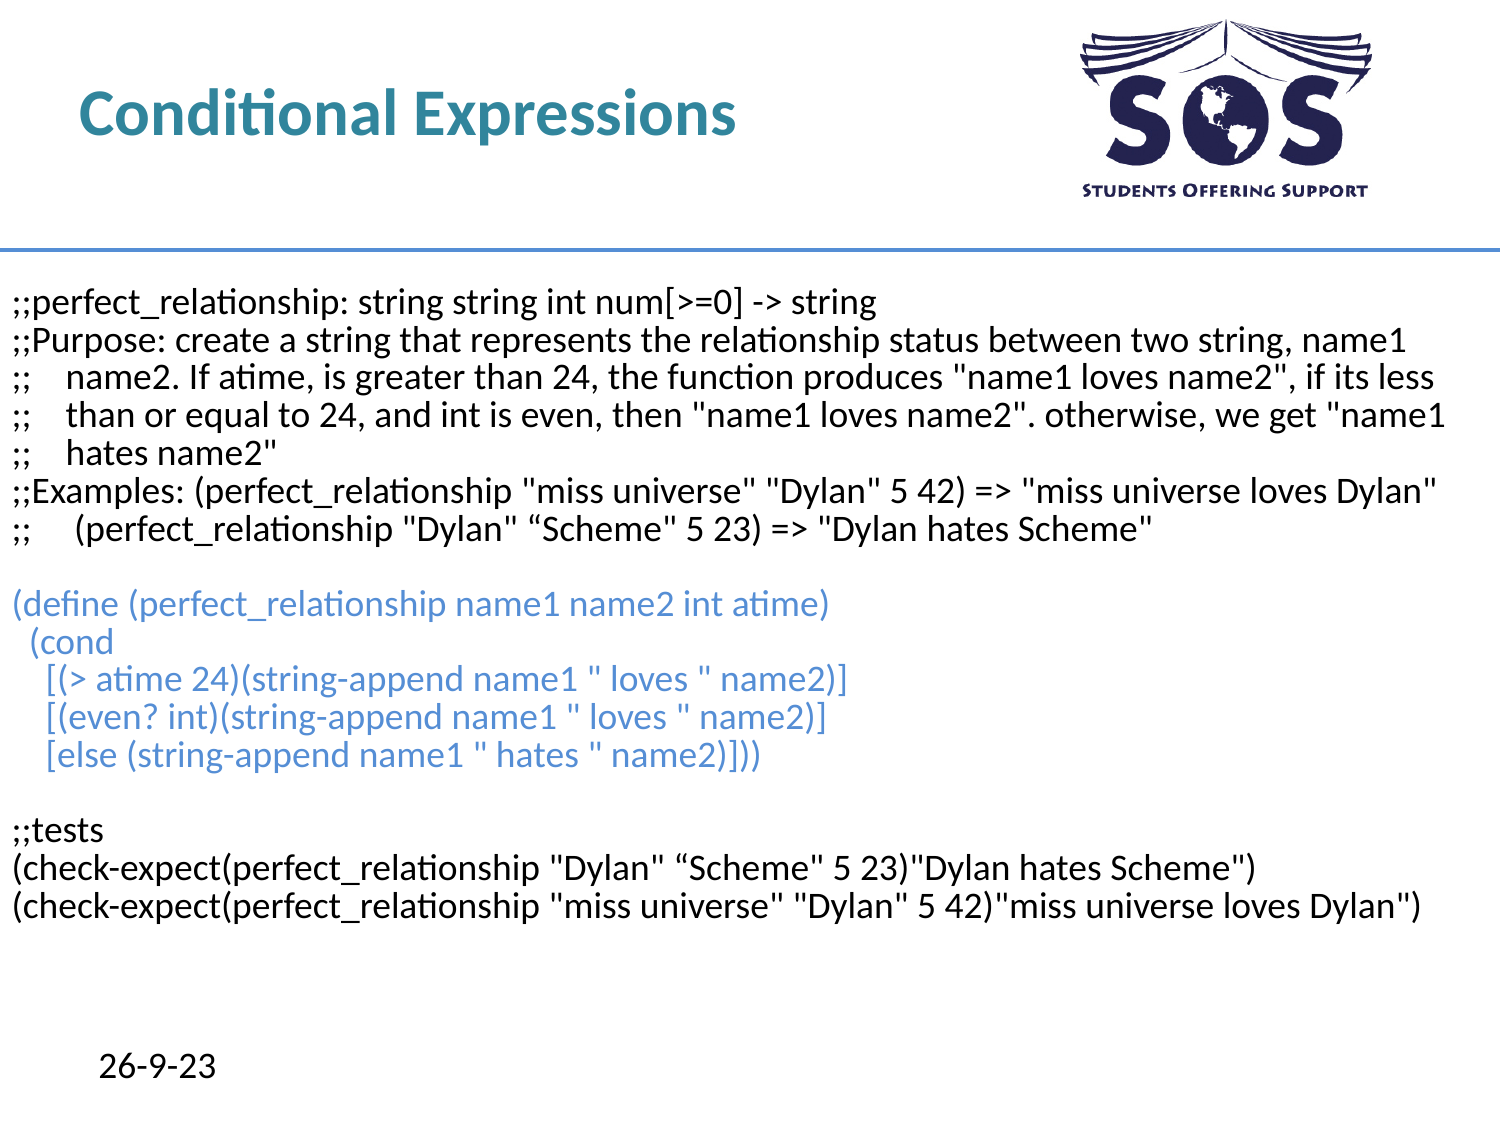

# Matrix Inverse
Conditional Expressions
;;perfect_relationship: string string int num[>=0] -> string
;;Purpose: create a string that represents the relationship status between two string, name1
;; name2. If atime, is greater than 24, the function produces "name1 loves name2", if its less
;; than or equal to 24, and int is even, then "name1 loves name2". otherwise, we get "name1
;; hates name2"
;;Examples: (perfect_relationship "miss universe" "Dylan" 5 42) => "miss universe loves Dylan"
;; (perfect_relationship "Dylan" “Scheme" 5 23) => "Dylan hates Scheme"
(define (perfect_relationship name1 name2 int atime)
 (cond
 [(> atime 24)(string-append name1 " loves " name2)]
 [(even? int)(string-append name1 " loves " name2)]
 [else (string-append name1 " hates " name2)]))
;;tests
(check-expect(perfect_relationship "Dylan" “Scheme" 5 23)"Dylan hates Scheme")
(check-expect(perfect_relationship "miss universe" "Dylan" 5 42)"miss universe loves Dylan")